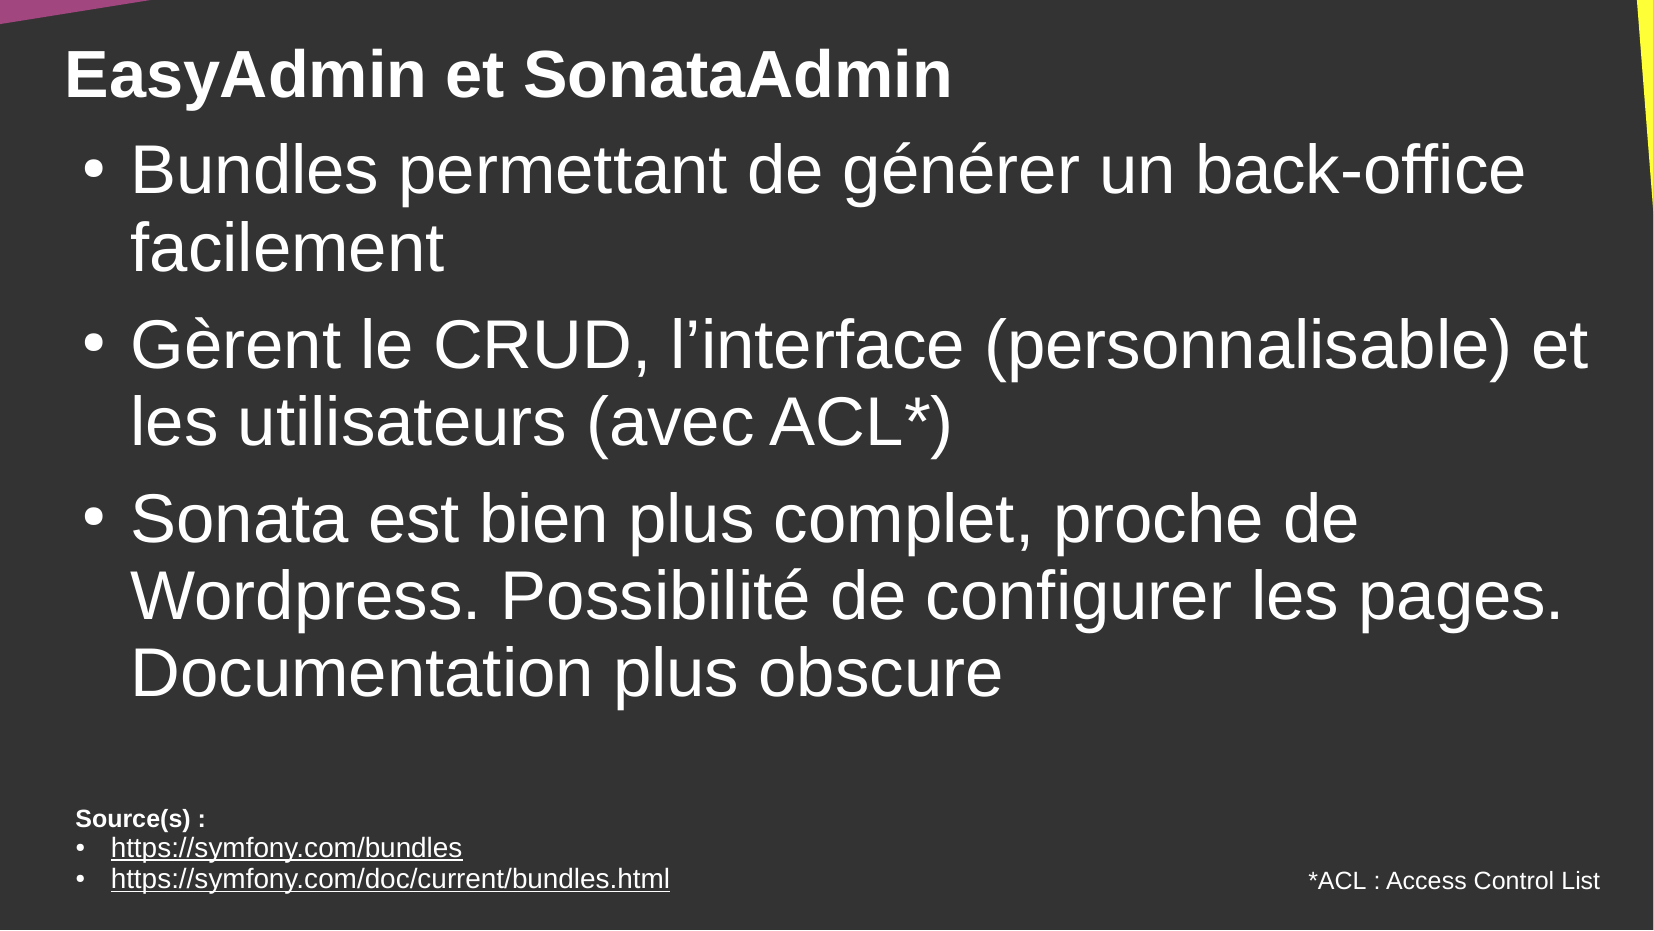

# EasyAdmin et SonataAdmin
Bundles permettant de générer un back-office facilement
Gèrent le CRUD, l’interface (personnalisable) et les utilisateurs (avec ACL*)
Sonata est bien plus complet, proche de Wordpress. Possibilité de configurer les pages. Documentation plus obscure
Source(s) :
https://symfony.com/bundles
https://symfony.com/doc/current/bundles.html
*ACL : Access Control List